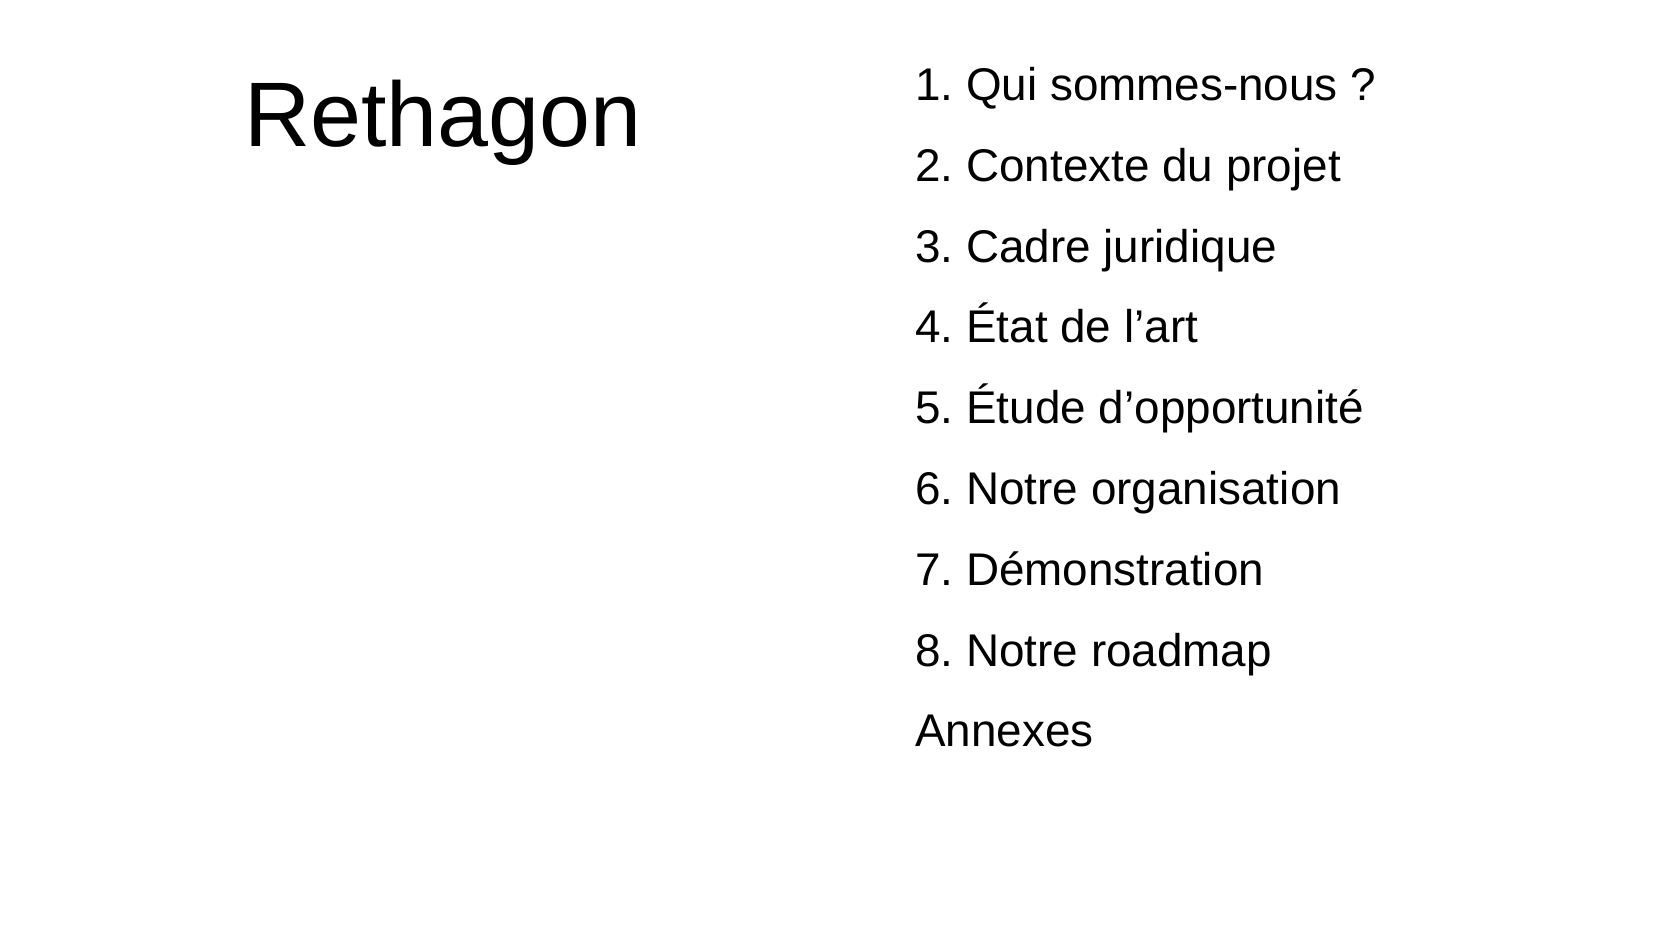

# Rethagon
1. Qui sommes-nous ?
2. Contexte du projet
3. Cadre juridique
4. État de l’art
5. Étude d’opportunité
6. Notre organisation
7. Démonstration
8. Notre roadmap
Annexes